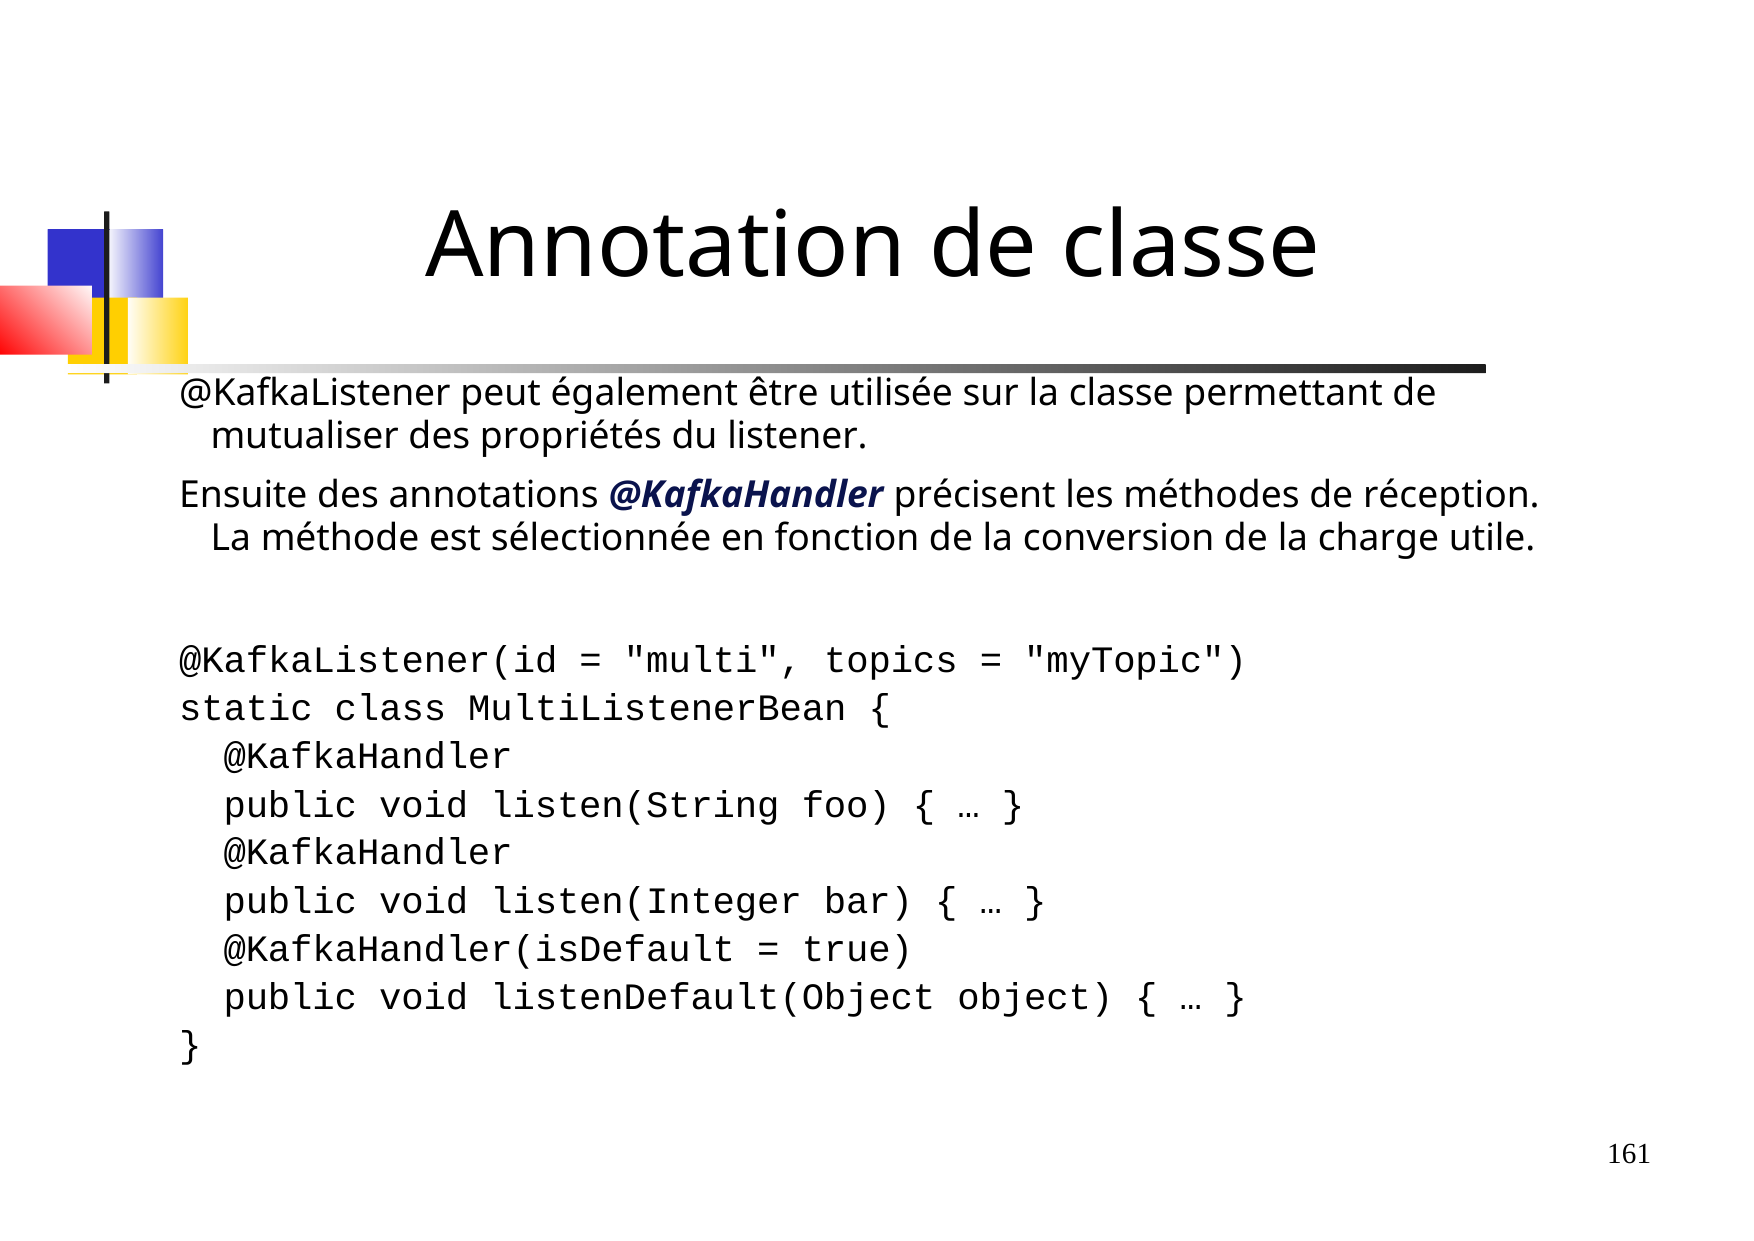

# Annotation de classe
@KafkaListener peut également être utilisée sur la classe permettant de mutualiser des propriétés du listener.
Ensuite des annotations @KafkaHandler précisent les méthodes de réception. La méthode est sélectionnée en fonction de la conversion de la charge utile.
@KafkaListener(id = "multi", topics = "myTopic")
static class MultiListenerBean {
 @KafkaHandler
 public void listen(String foo) { … }
 @KafkaHandler
 public void listen(Integer bar) { … }
 @KafkaHandler(isDefault = true)
 public void listenDefault(Object object) { … }
}